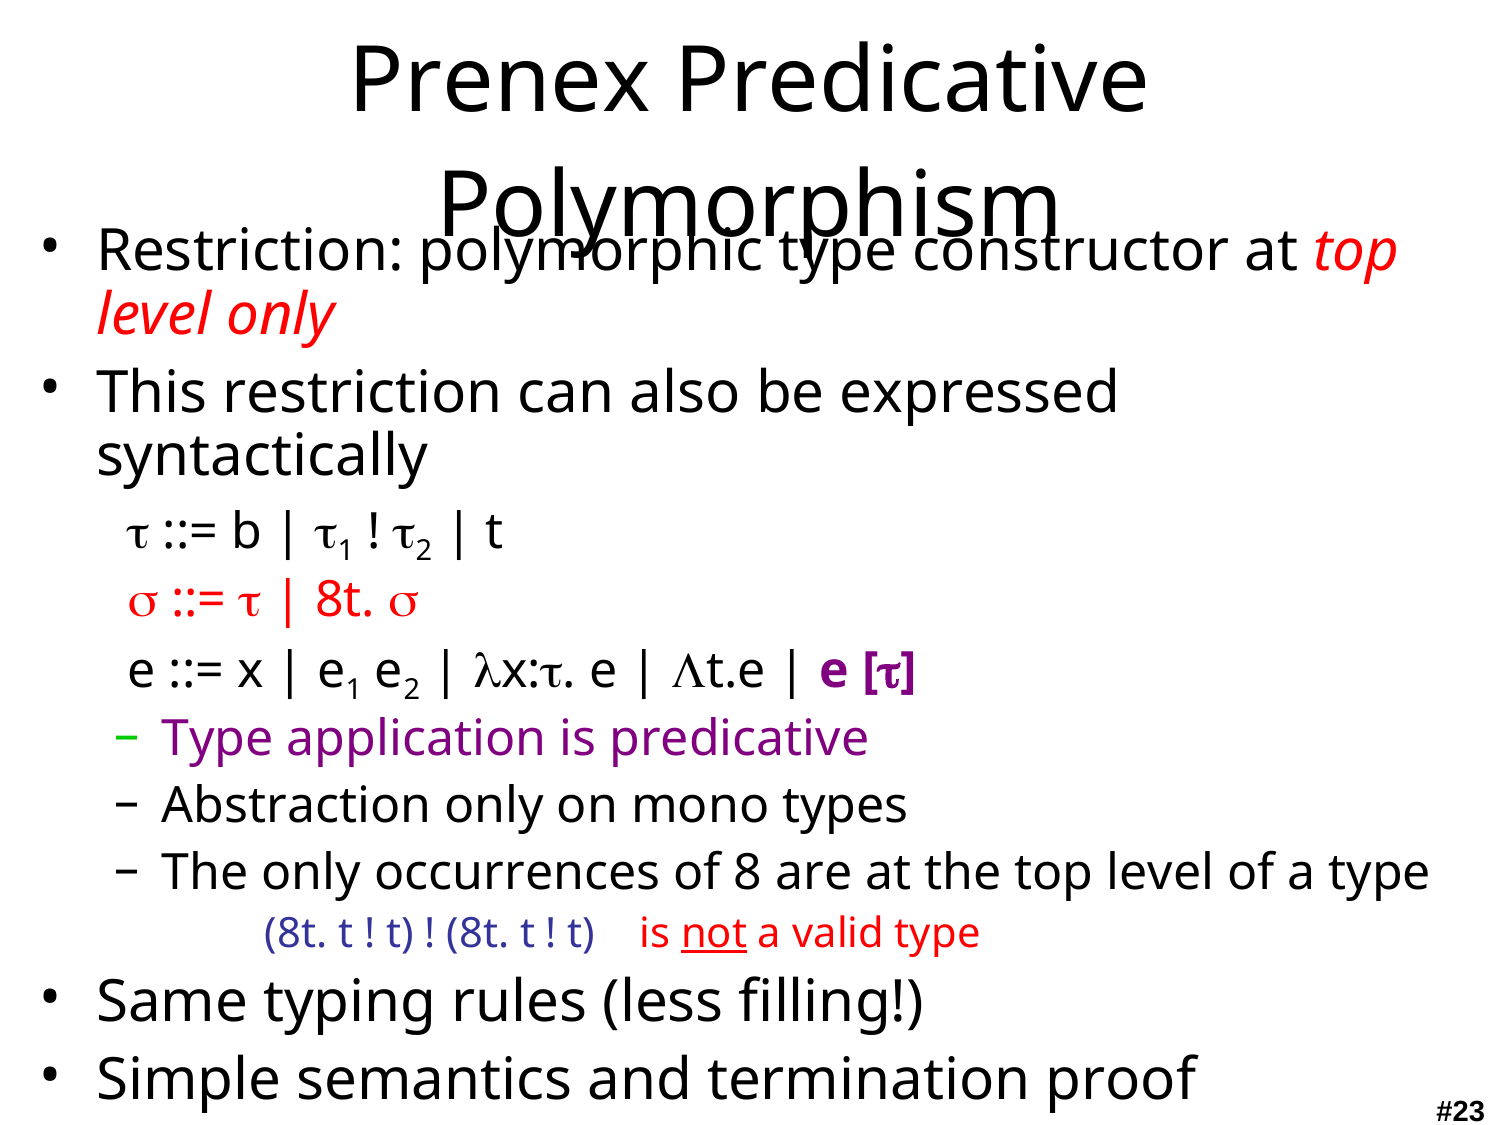

# Prenex Predicative Polymorphism
Restriction: polymorphic type constructor at top level only
This restriction can also be expressed syntactically
  ::= b | 1 ! 2 | t
  ::=  | 8t. 
 e ::= x | e1 e2 | x:. e | t.e | e []
Type application is predicative
Abstraction only on mono types
The only occurrences of 8 are at the top level of a type
 (8t. t ! t) ! (8t. t ! t) 	is not a valid type
Same typing rules (less filling!)
Simple semantics and termination proof
Decidable type inference!
23